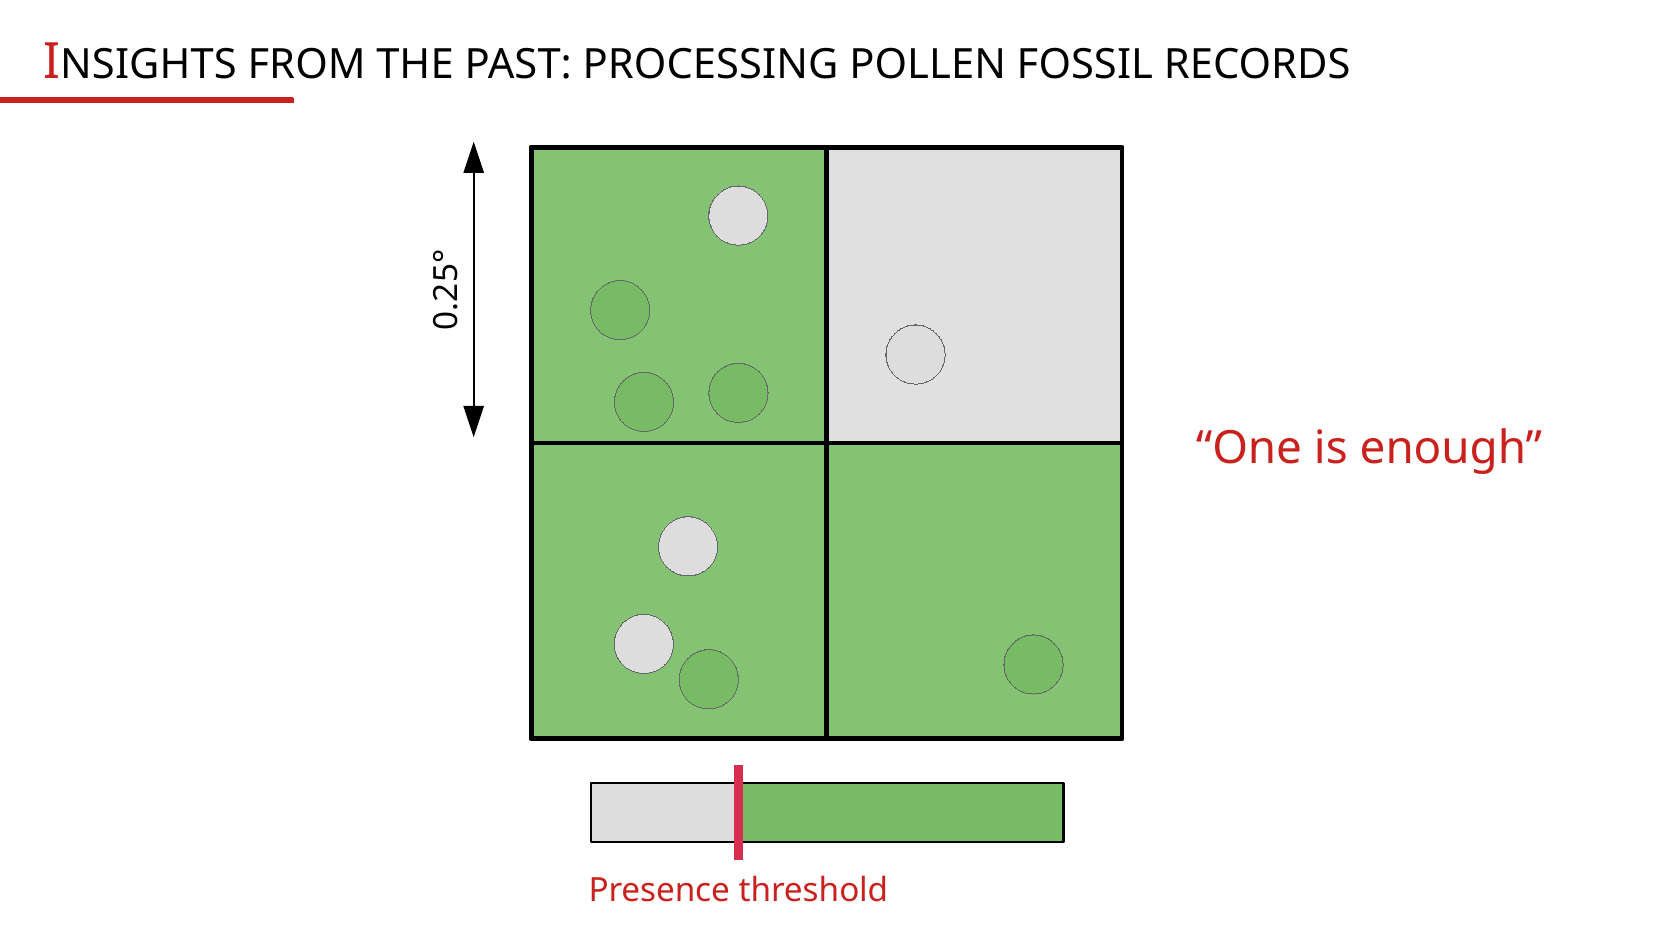

INSIGHTS FROM THE PAST: PROCESSING POLLEN FOSSIL RECORDS
0.25°
“One is enough”
Presence threshold